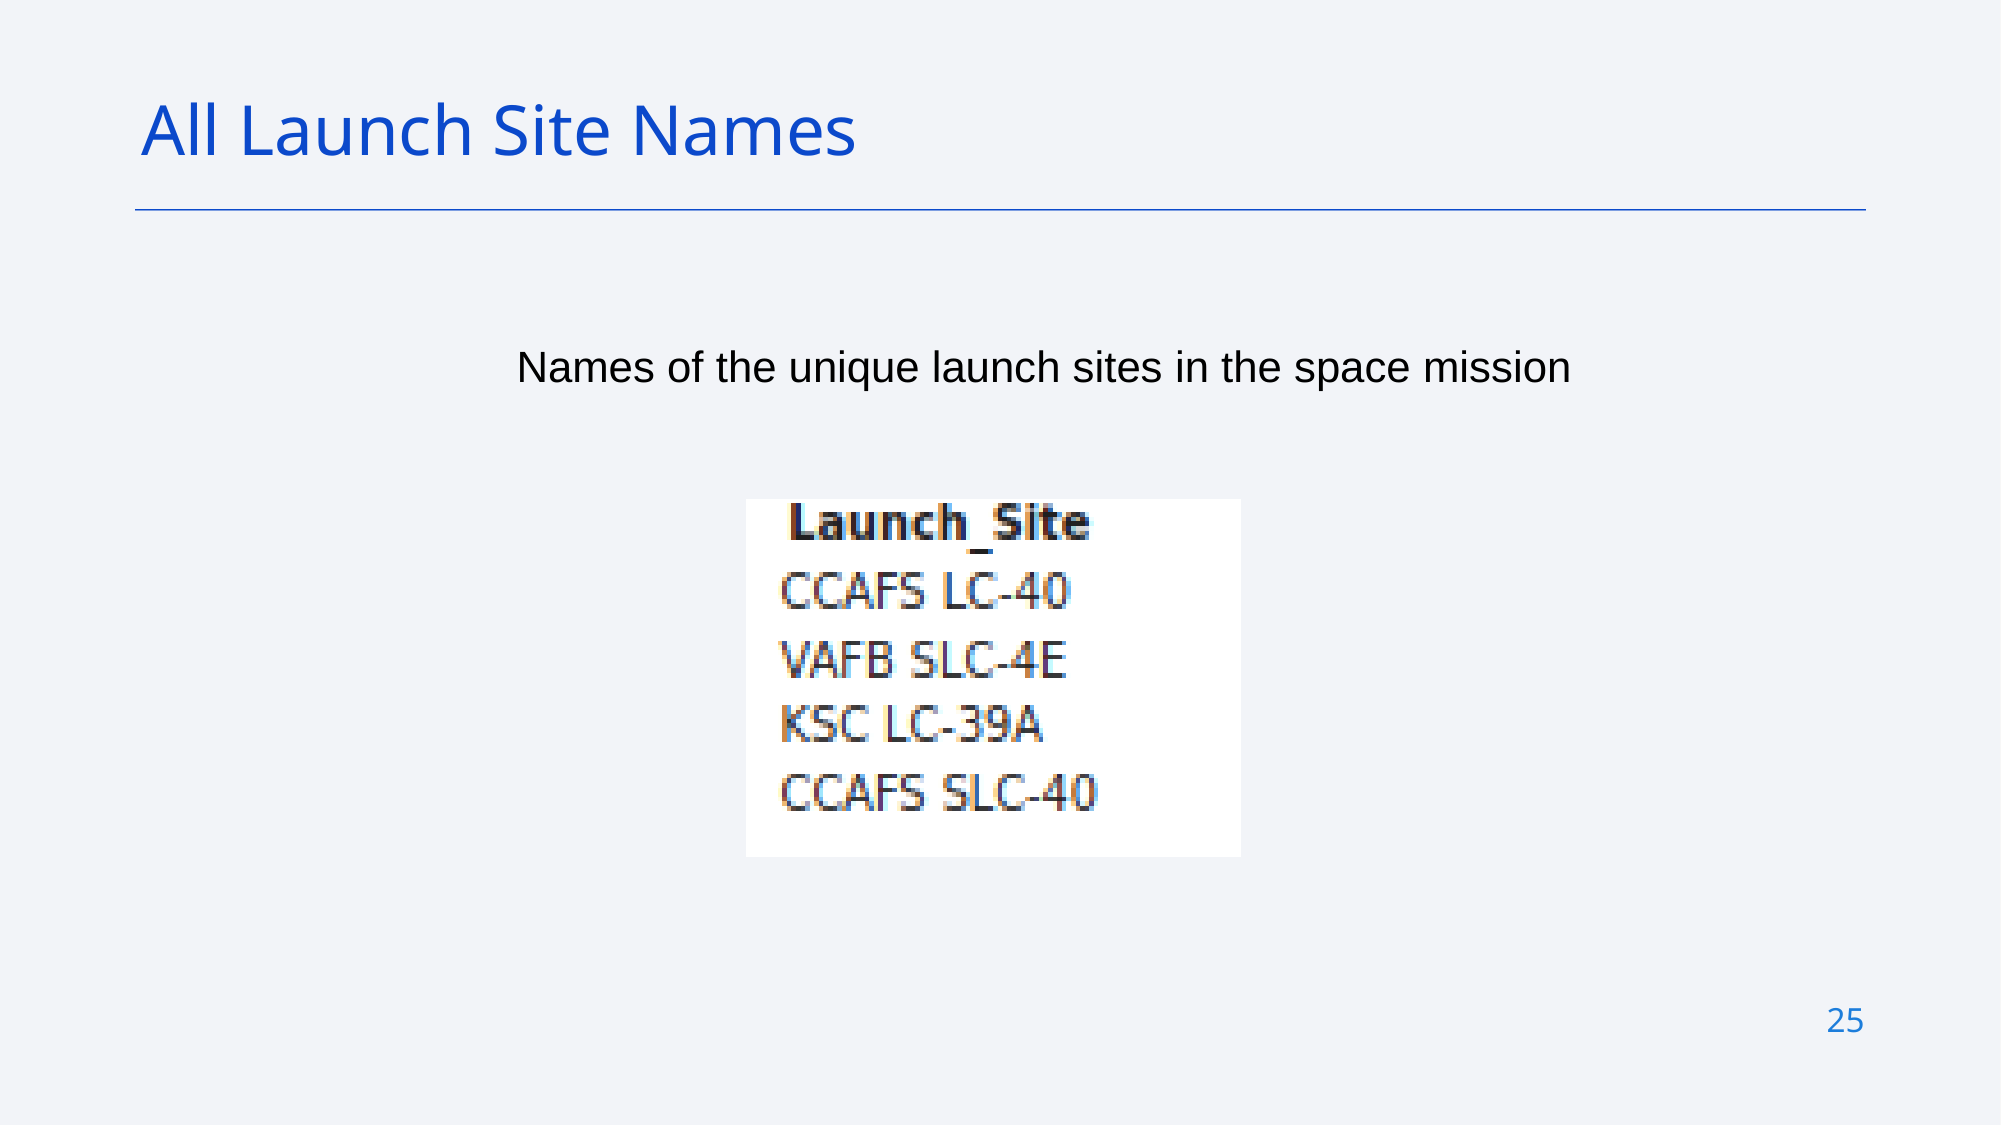

All Launch Site Names
Names of the unique launch sites in the space mission
25